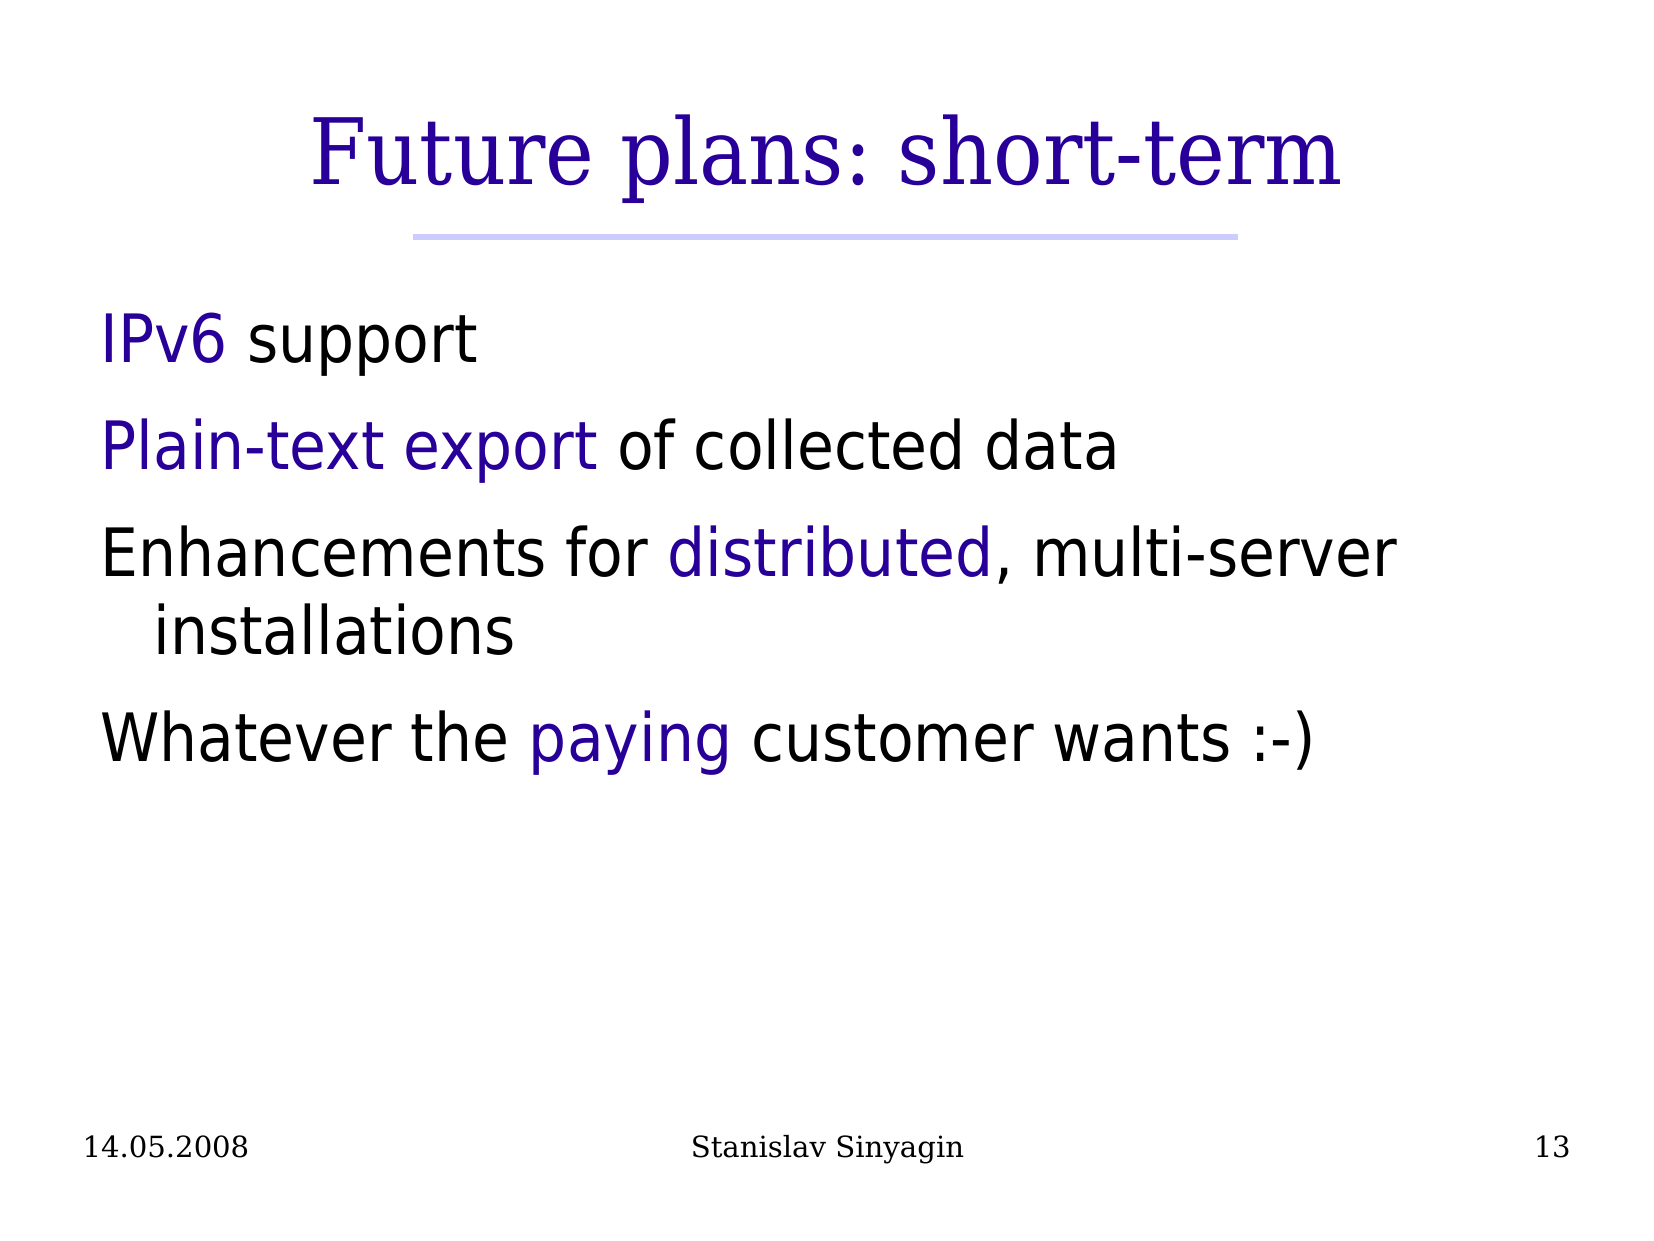

# Future plans: short-term
IPv6 support
Plain-text export of collected data
Enhancements for distributed, multi-server installations
Whatever the paying customer wants :-)
14.05.2008
Stanislav Sinyagin
13